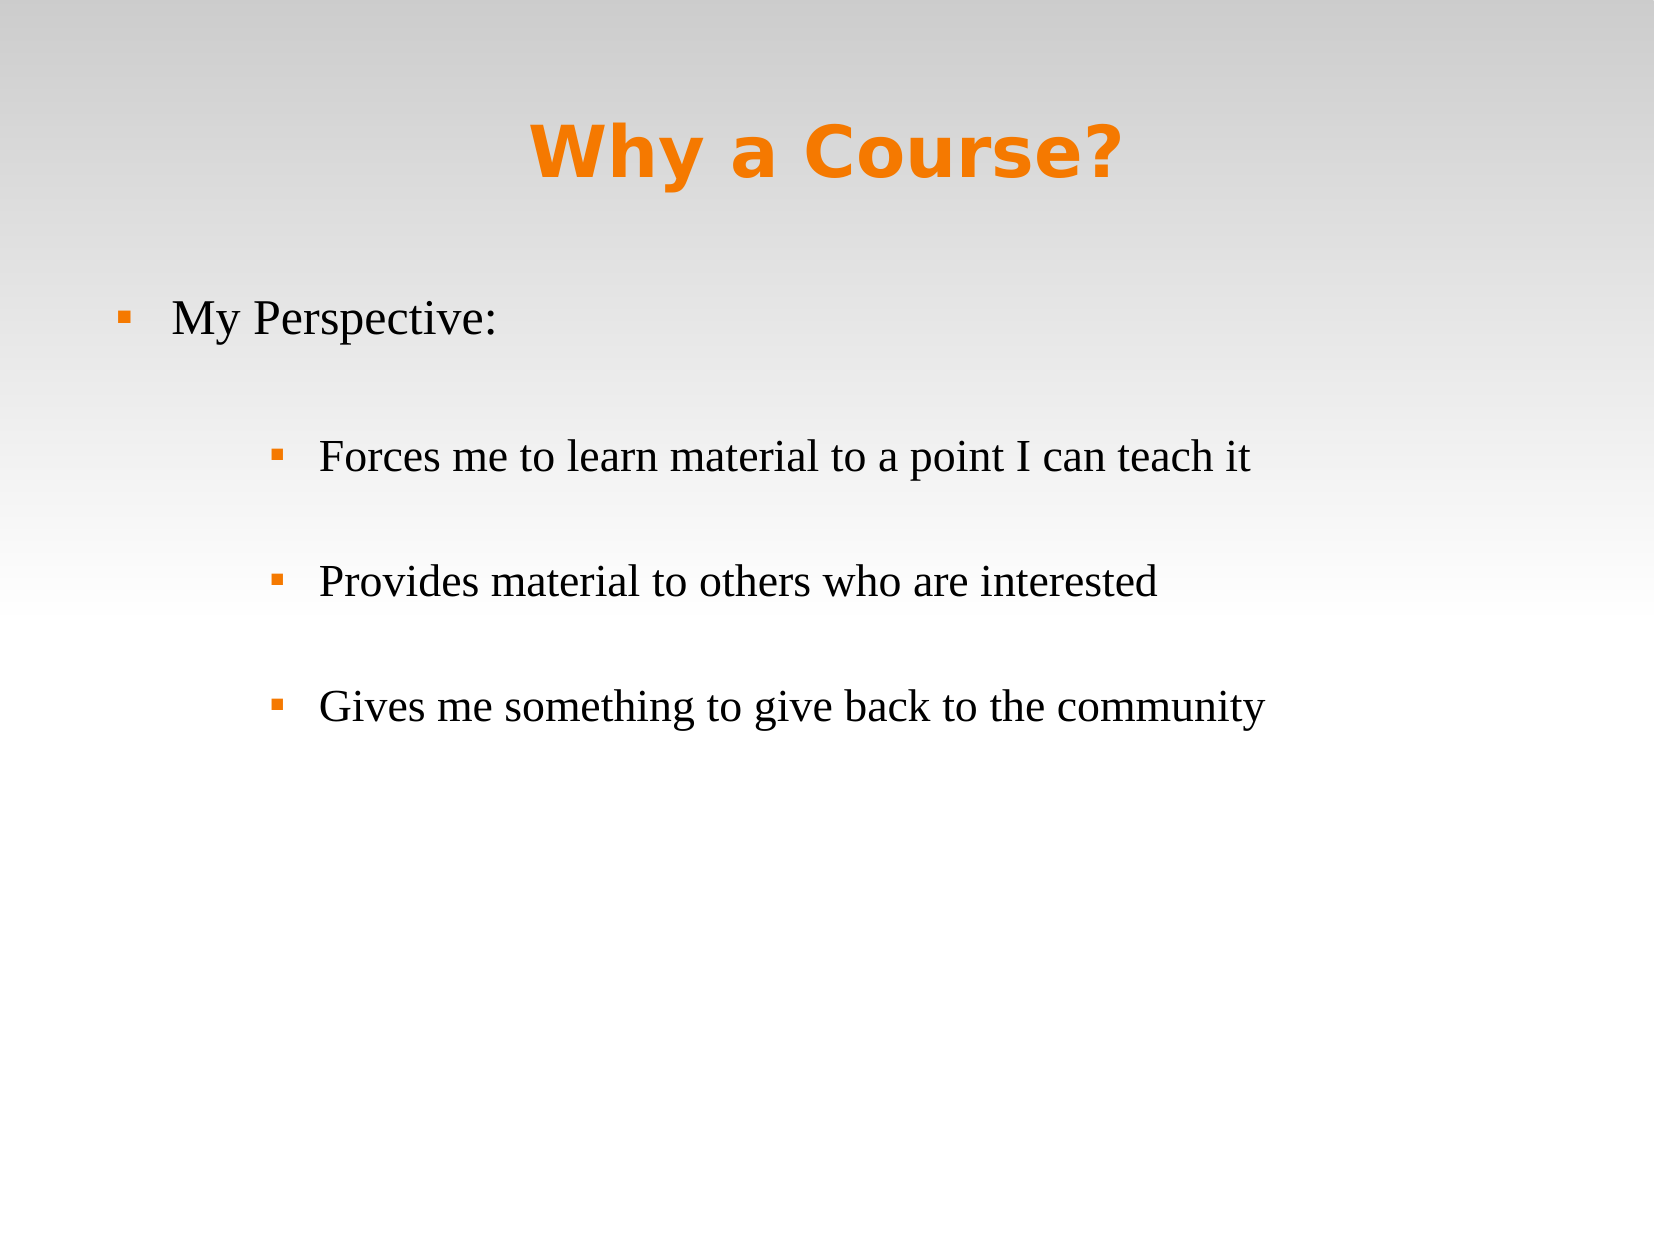

# Why a Course?
My Perspective:
Forces me to learn material to a point I can teach it
Provides material to others who are interested
Gives me something to give back to the community